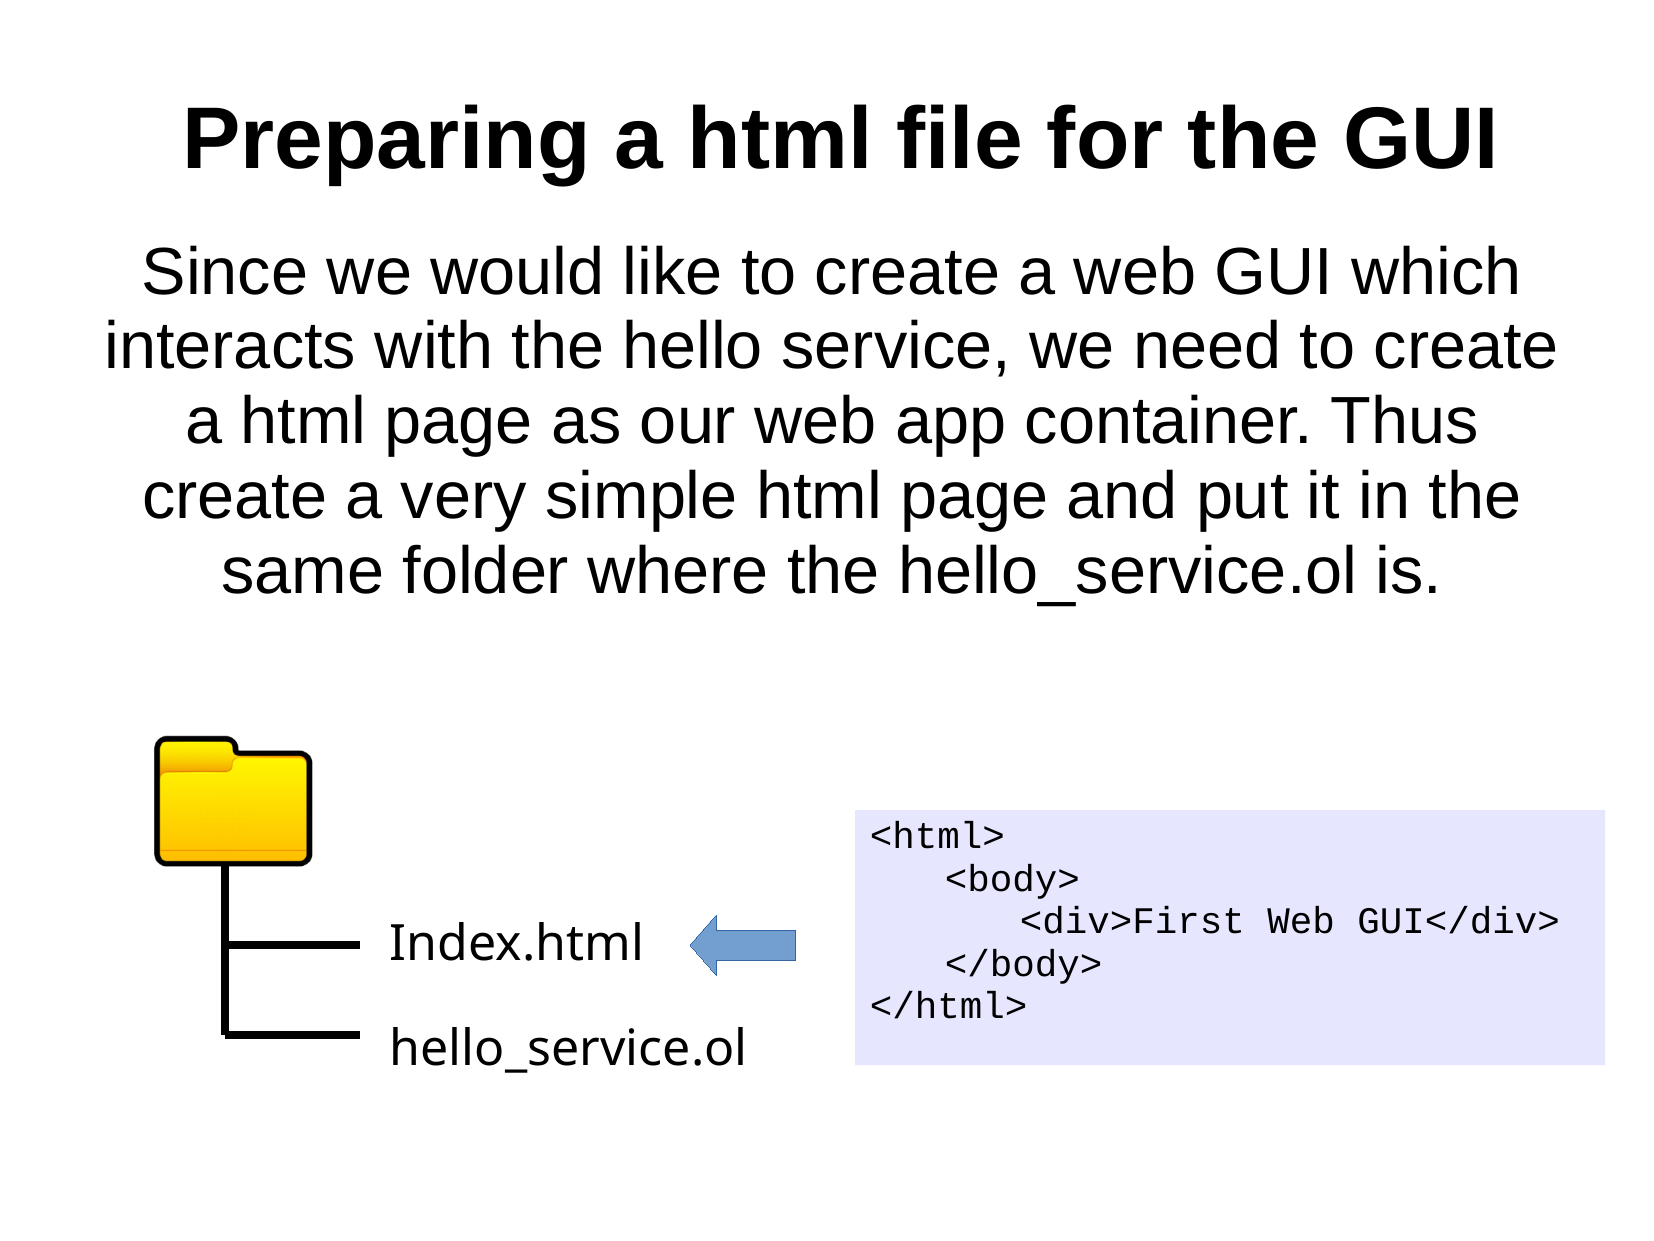

Preparing a html file for the GUI
Since we would like to create a web GUI which interacts with the hello service, we need to create a html page as our web app container. Thus create a very simple html page and put it in the same folder where the hello_service.ol is.
<html>
	<body>
		<div>First Web GUI</div>
	</body>
</html>
Index.html
hello_service.ol